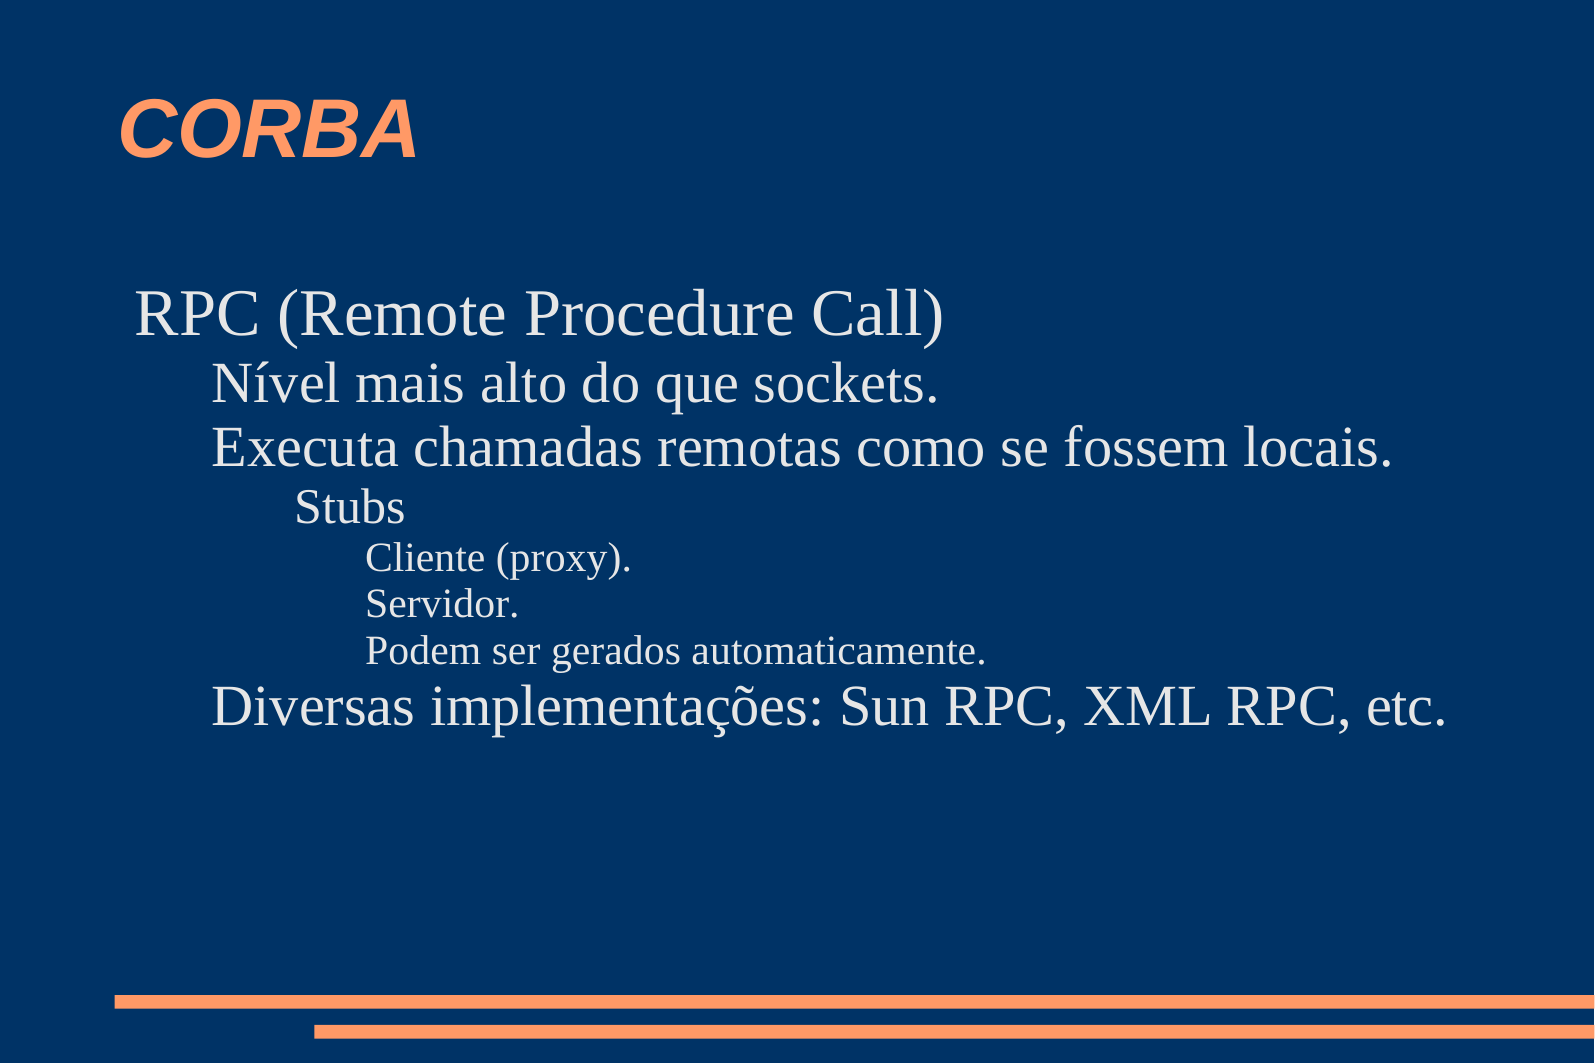

# CORBA
RPC (Remote Procedure Call)
Nível mais alto do que sockets.
Executa chamadas remotas como se fossem locais.
Stubs
Cliente (proxy).
Servidor.
Podem ser gerados automaticamente.
Diversas implementações: Sun RPC, XML RPC, etc.